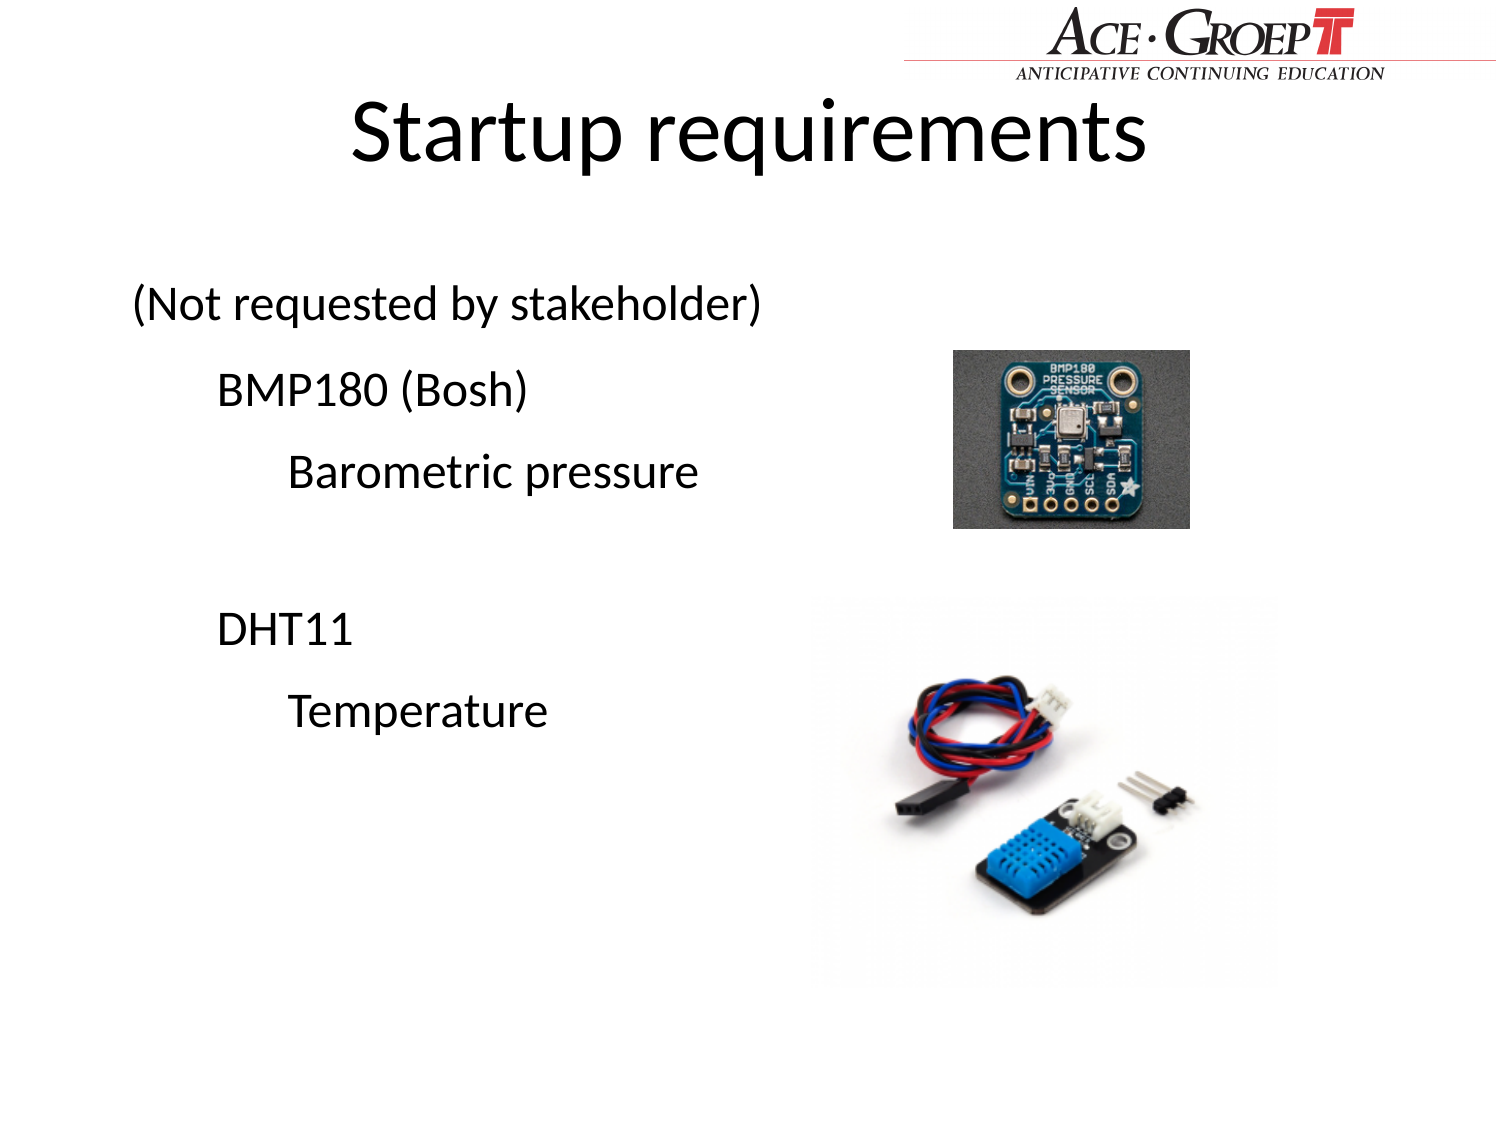

# Startup requirements
(Not requested by stakeholder)
BMP180 (Bosh)
Barometric pressure
DHT11
Temperature